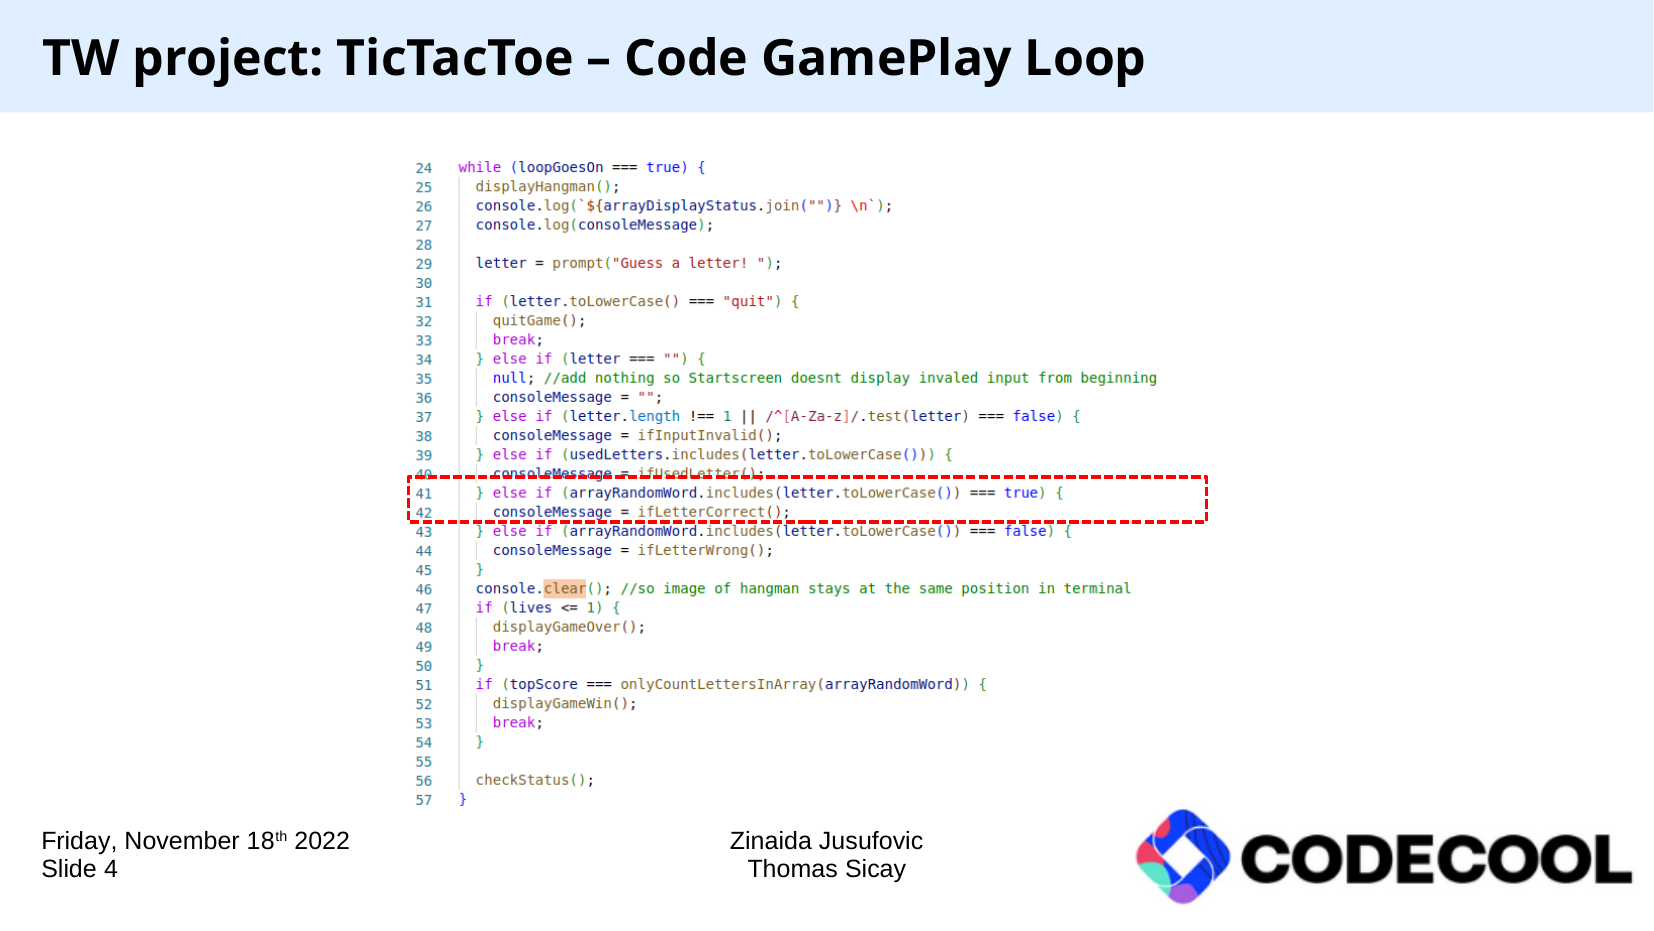

# TW project: TicTacToe – Code GamePlay Loop
Friday, November 18th 2022
Slide
Zinaida Jusufovic
Thomas Sicay